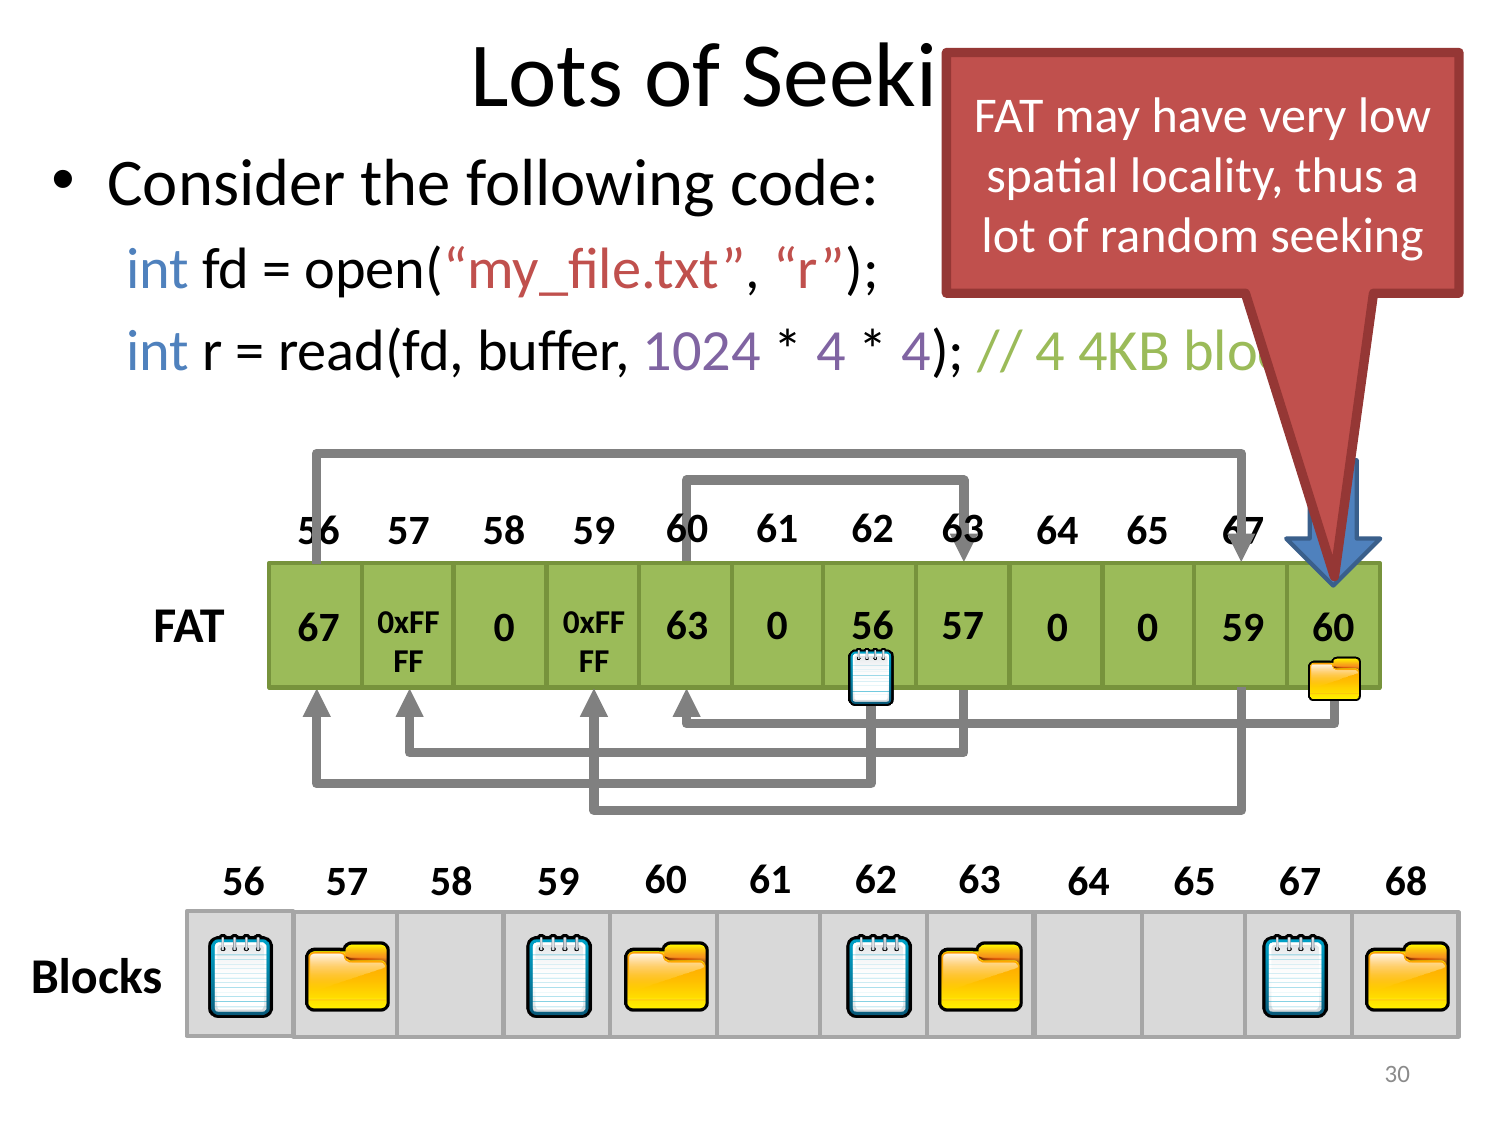

# Lots of Seeking
FAT may have very low spatial locality, thus a lot of random seeking
Consider the following code:
int fd = open(“my_file.txt”, “r”);
int r = read(fd, buffer, 1024 * 4 * 4); // 4 4KB blocks
60
61
62
63
56
57
58
59
64
65
67
68
FAT
63
0
56
57
67
0xFFFF
0
0xFFFF
0
0
59
60
60
61
62
63
56
57
58
59
64
65
67
68
Blocks